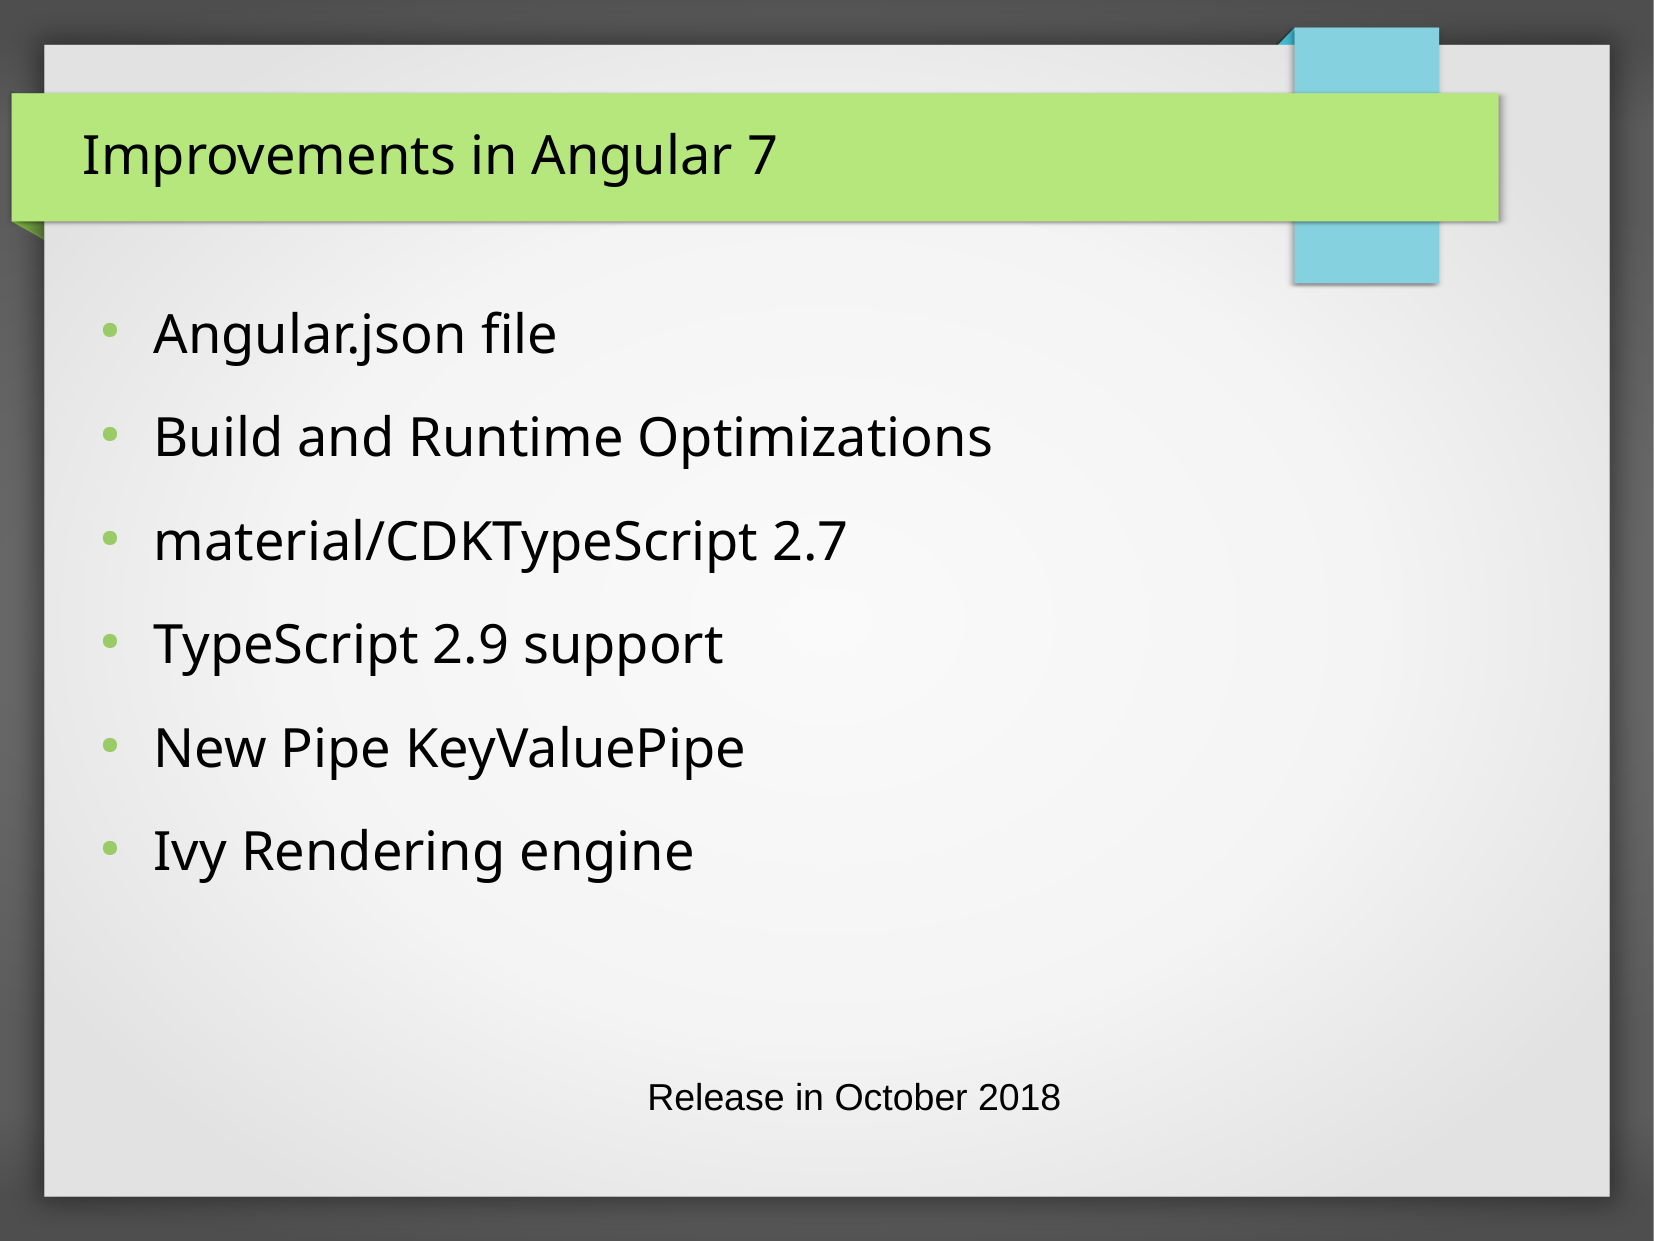

Improvements in Angular 7
# Angular.json file
Build and Runtime Optimizations
material/CDKTypeScript 2.7
TypeScript 2.9 support
New Pipe KeyValuePipe
Ivy Rendering engine
Release in October 2018